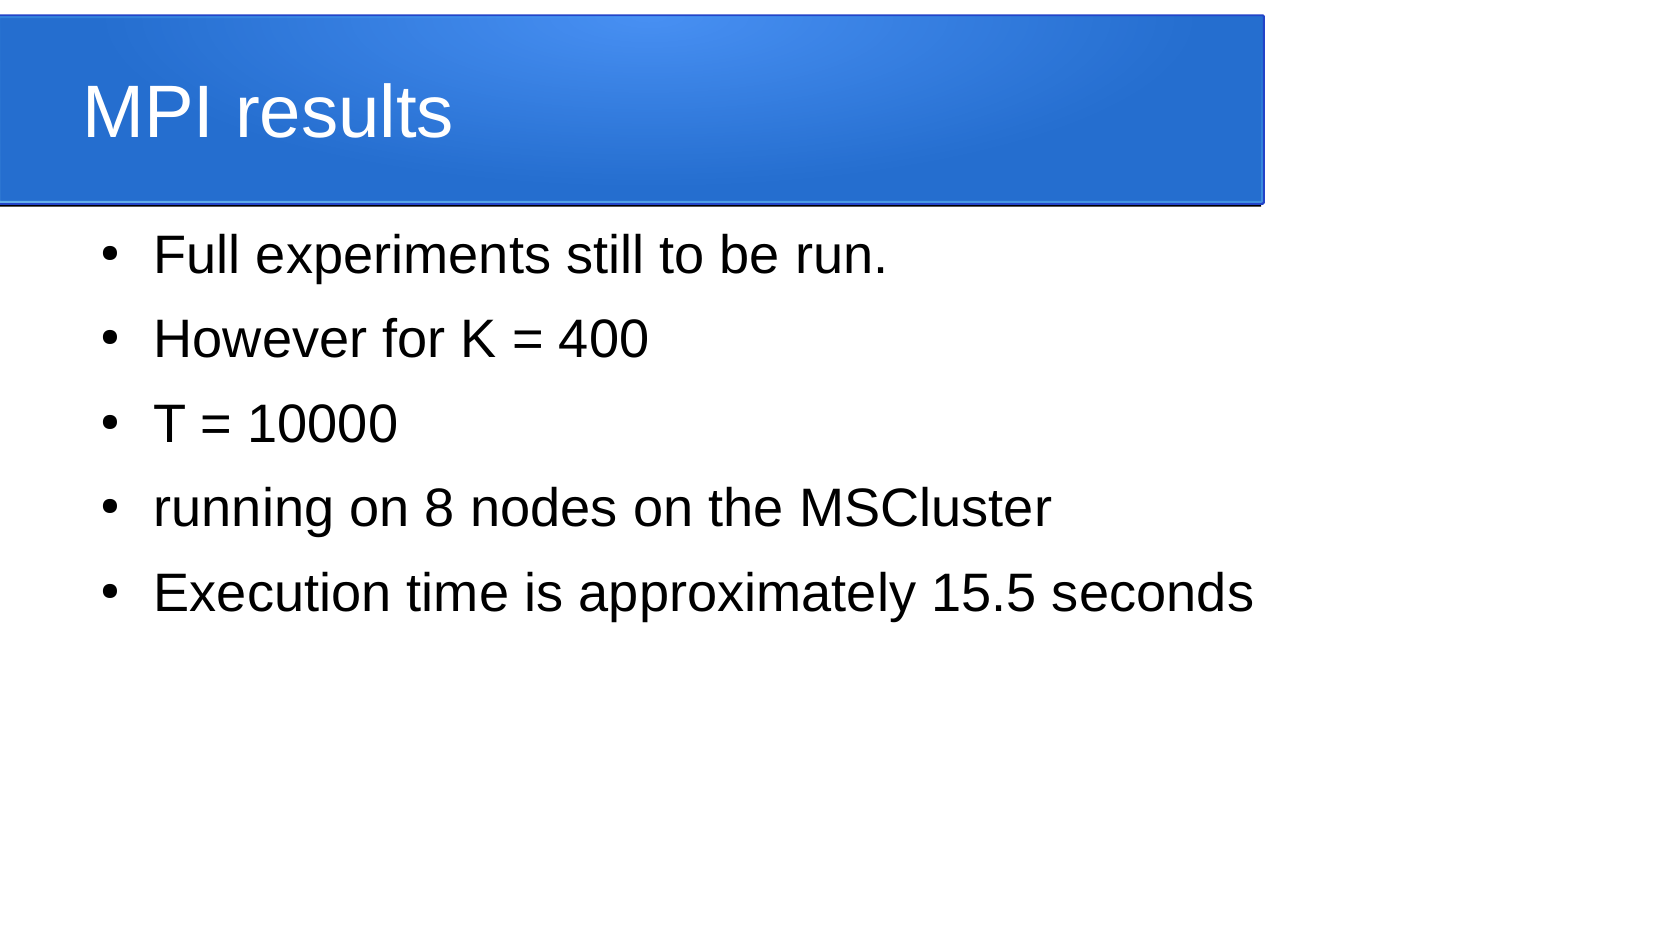

# MPI results
Full experiments still to be run.
However for K = 400
T = 10000
running on 8 nodes on the MSCluster
Execution time is approximately 15.5 seconds